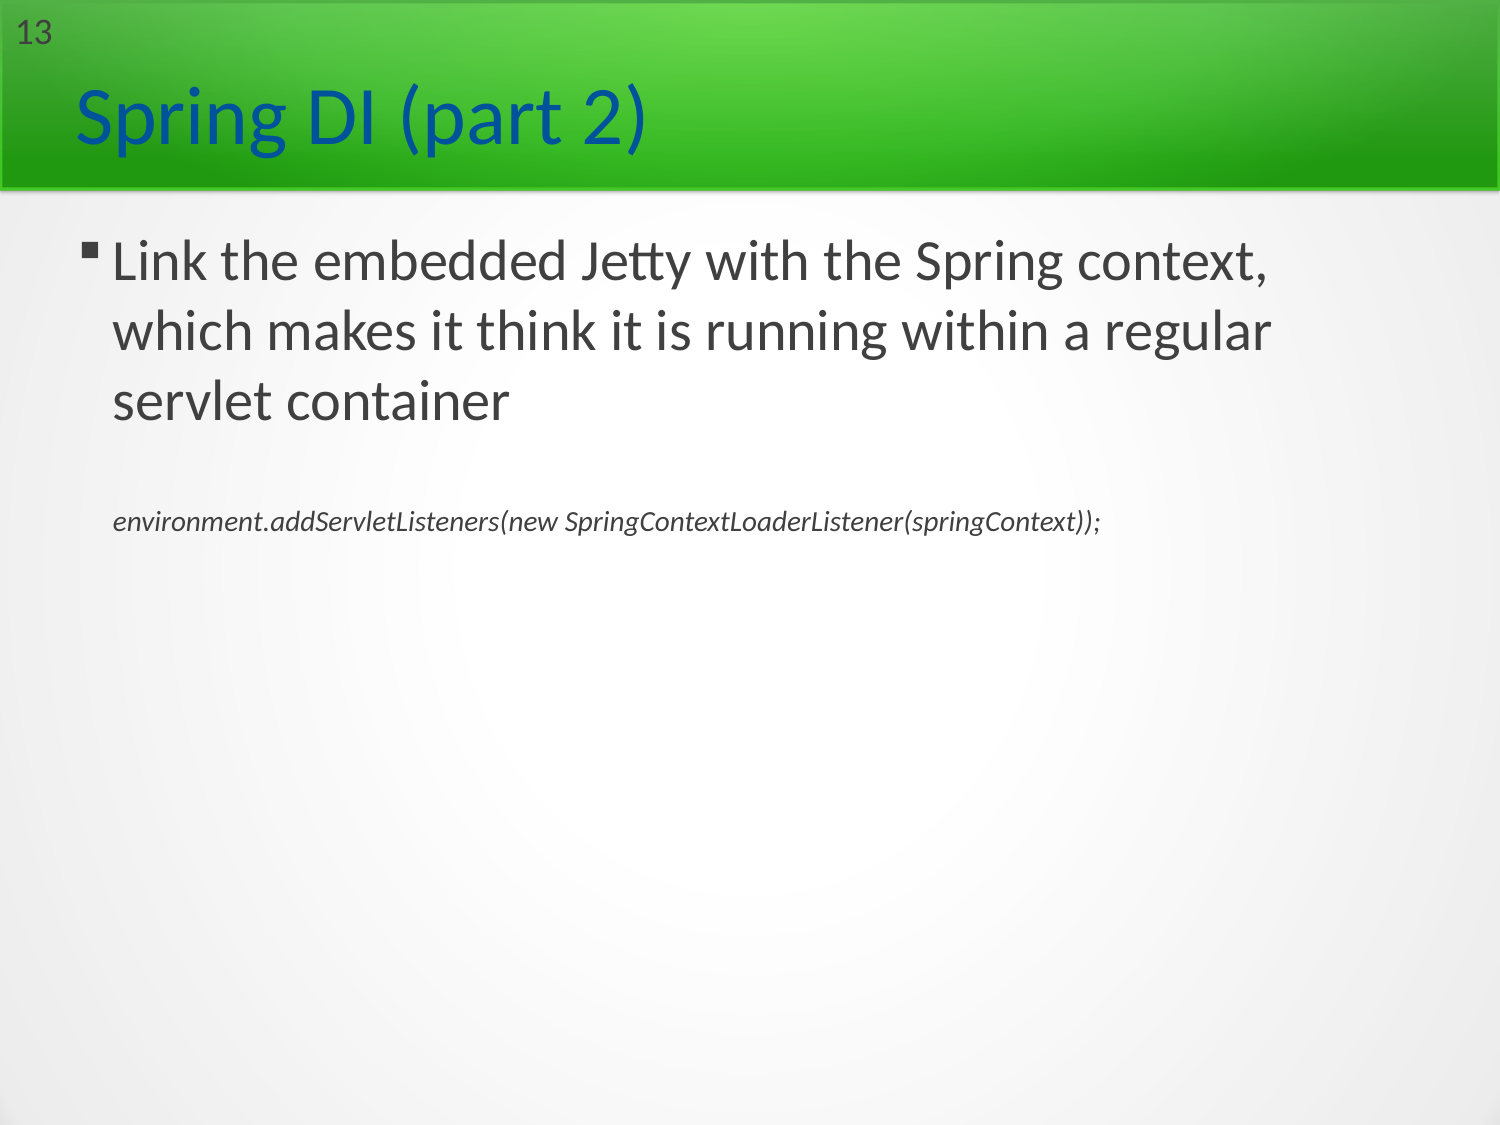

Spring DI (part 2)
Link the embedded Jetty with the Spring context, which makes it think it is running within a regular servlet container
environment.addServletListeners(new SpringContextLoaderListener(springContext));